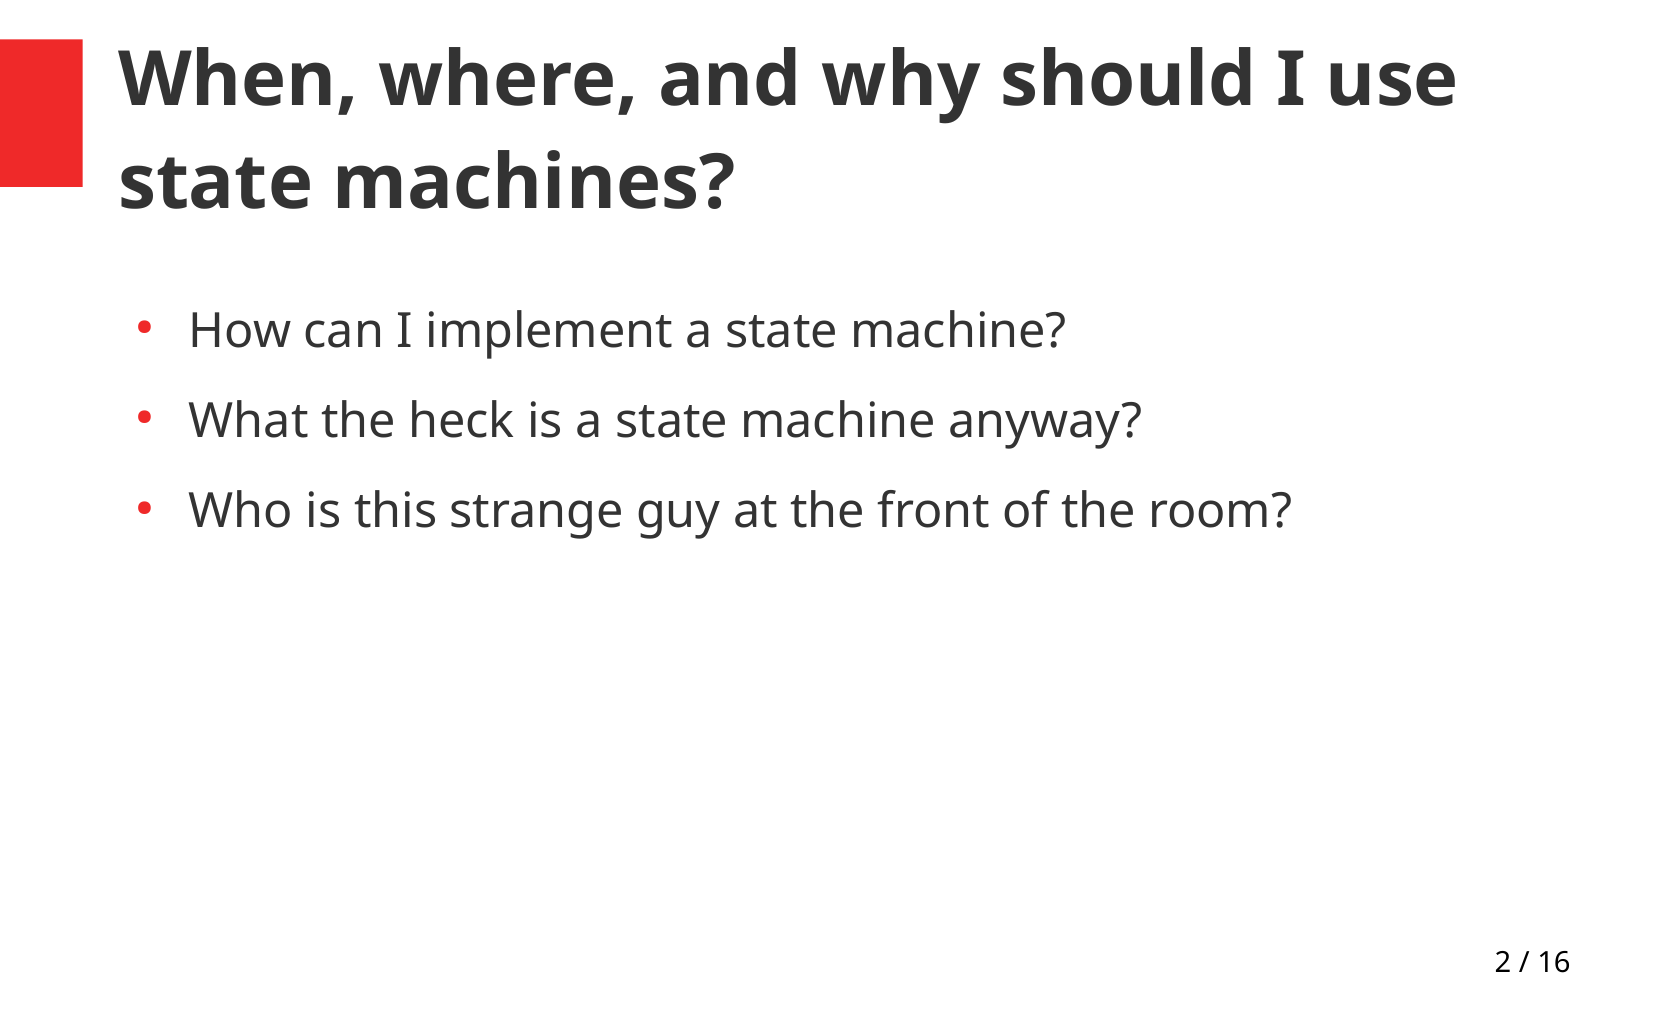

# When, where, and why should I use state machines?
How can I implement a state machine?
What the heck is a state machine anyway?
Who is this strange guy at the front of the room?
2